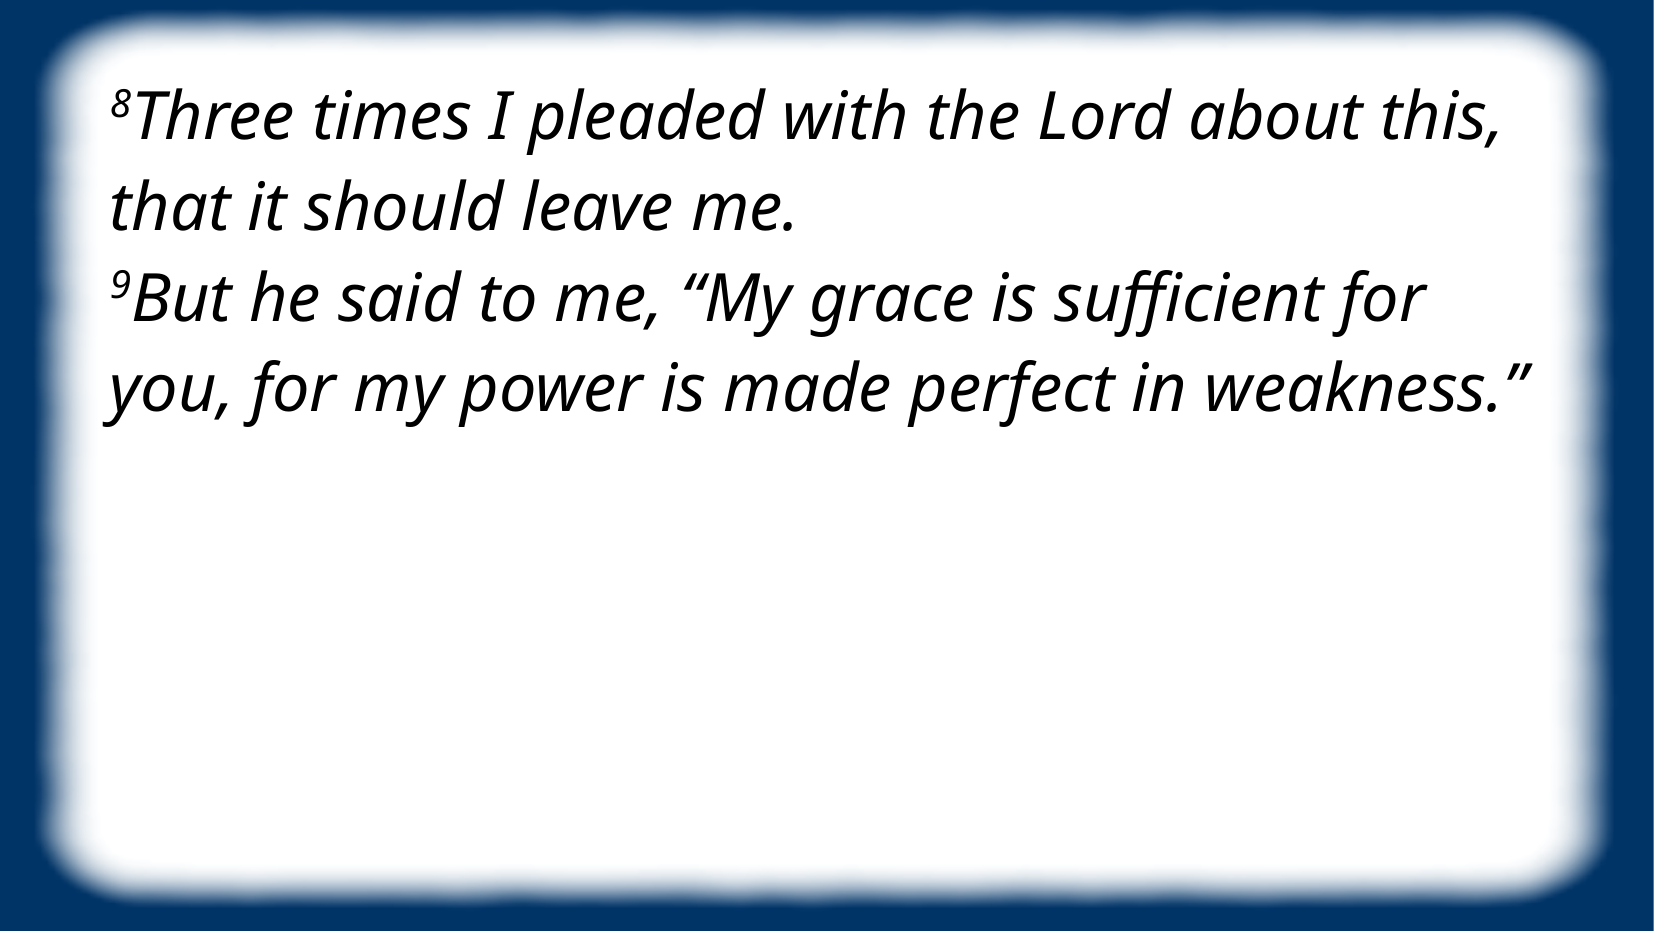

8Three times I pleaded with the Lord about this, that it should leave me.
9But he said to me, “My grace is sufficient for you, for my power is made perfect in weakness.”